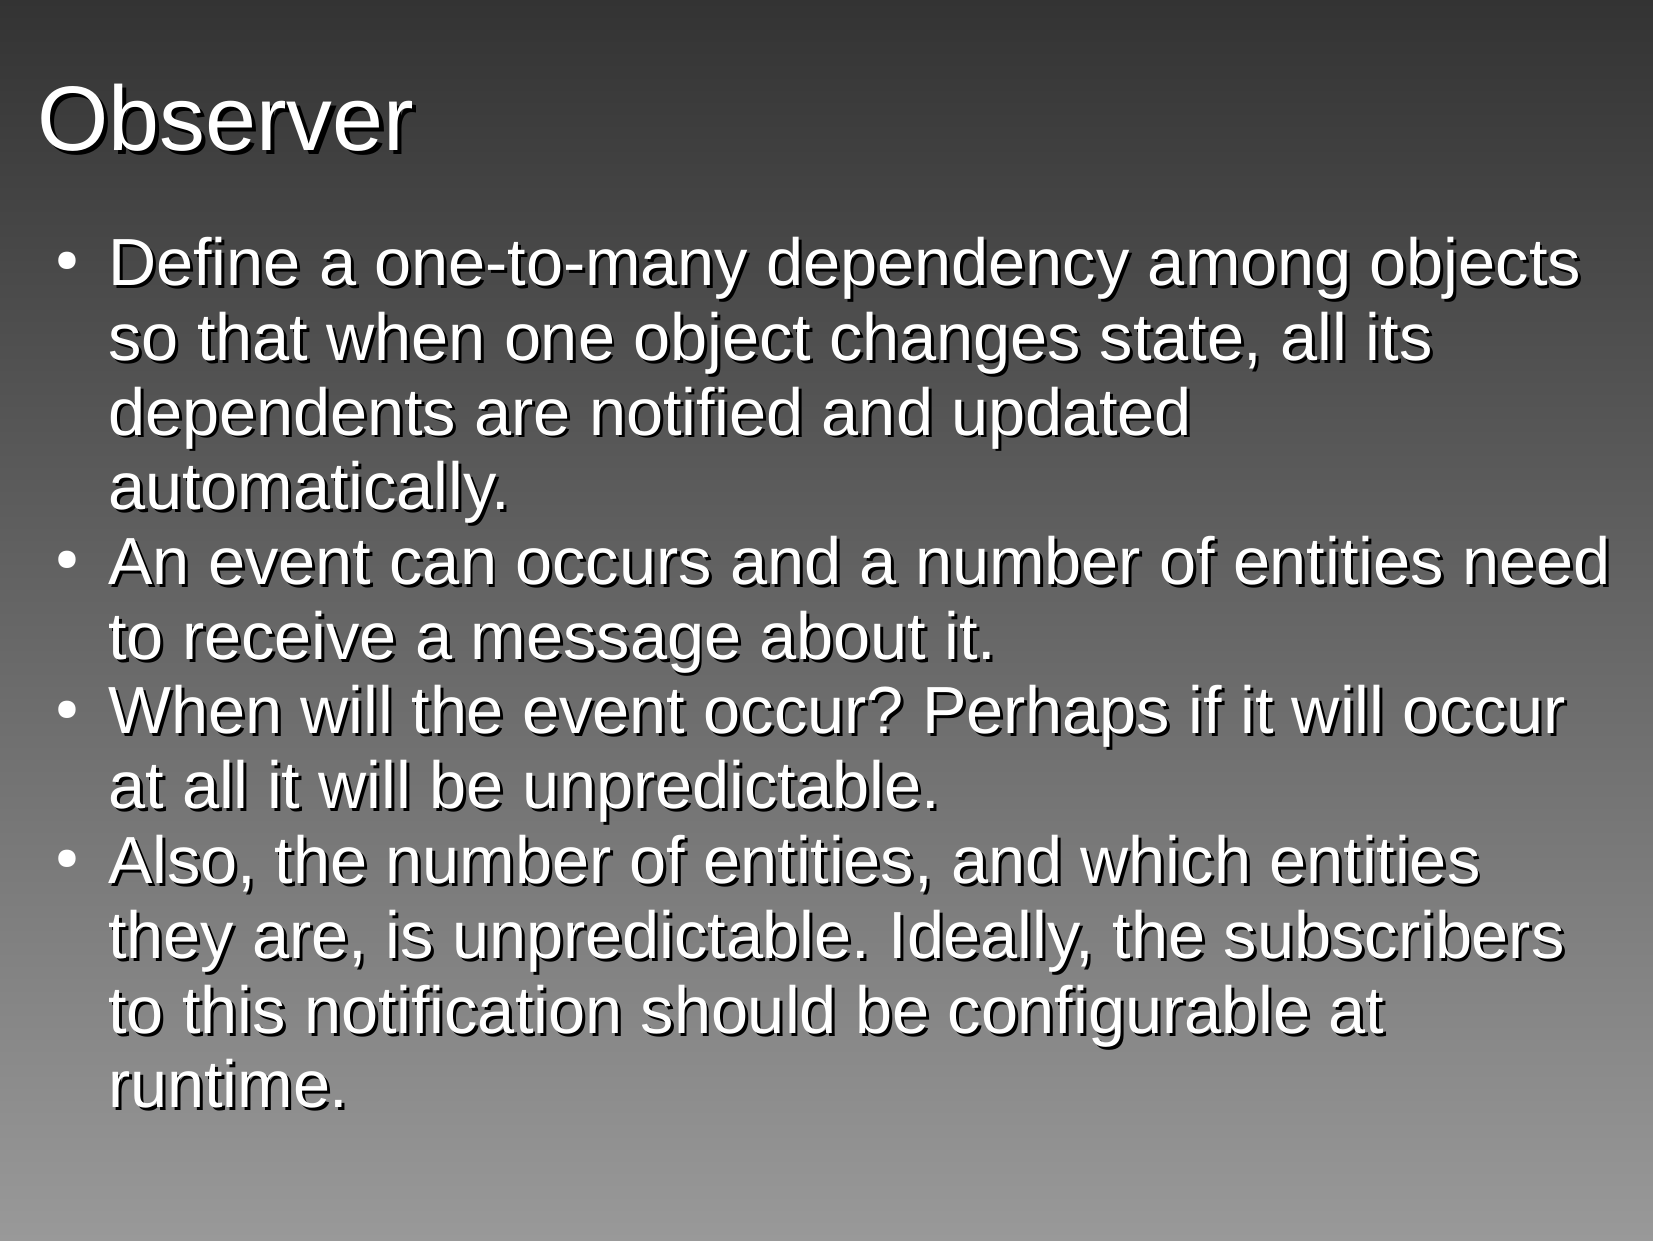

# Observer
Define a one-to-many dependency among objects so that when one object changes state, all its dependents are notified and updated automatically.
An event can occurs and a number of entities need to receive a message about it.
When will the event occur? Perhaps if it will occur at all it will be unpredictable.
Also, the number of entities, and which entities they are, is unpredictable. Ideally, the subscribers to this notification should be configurable at runtime.